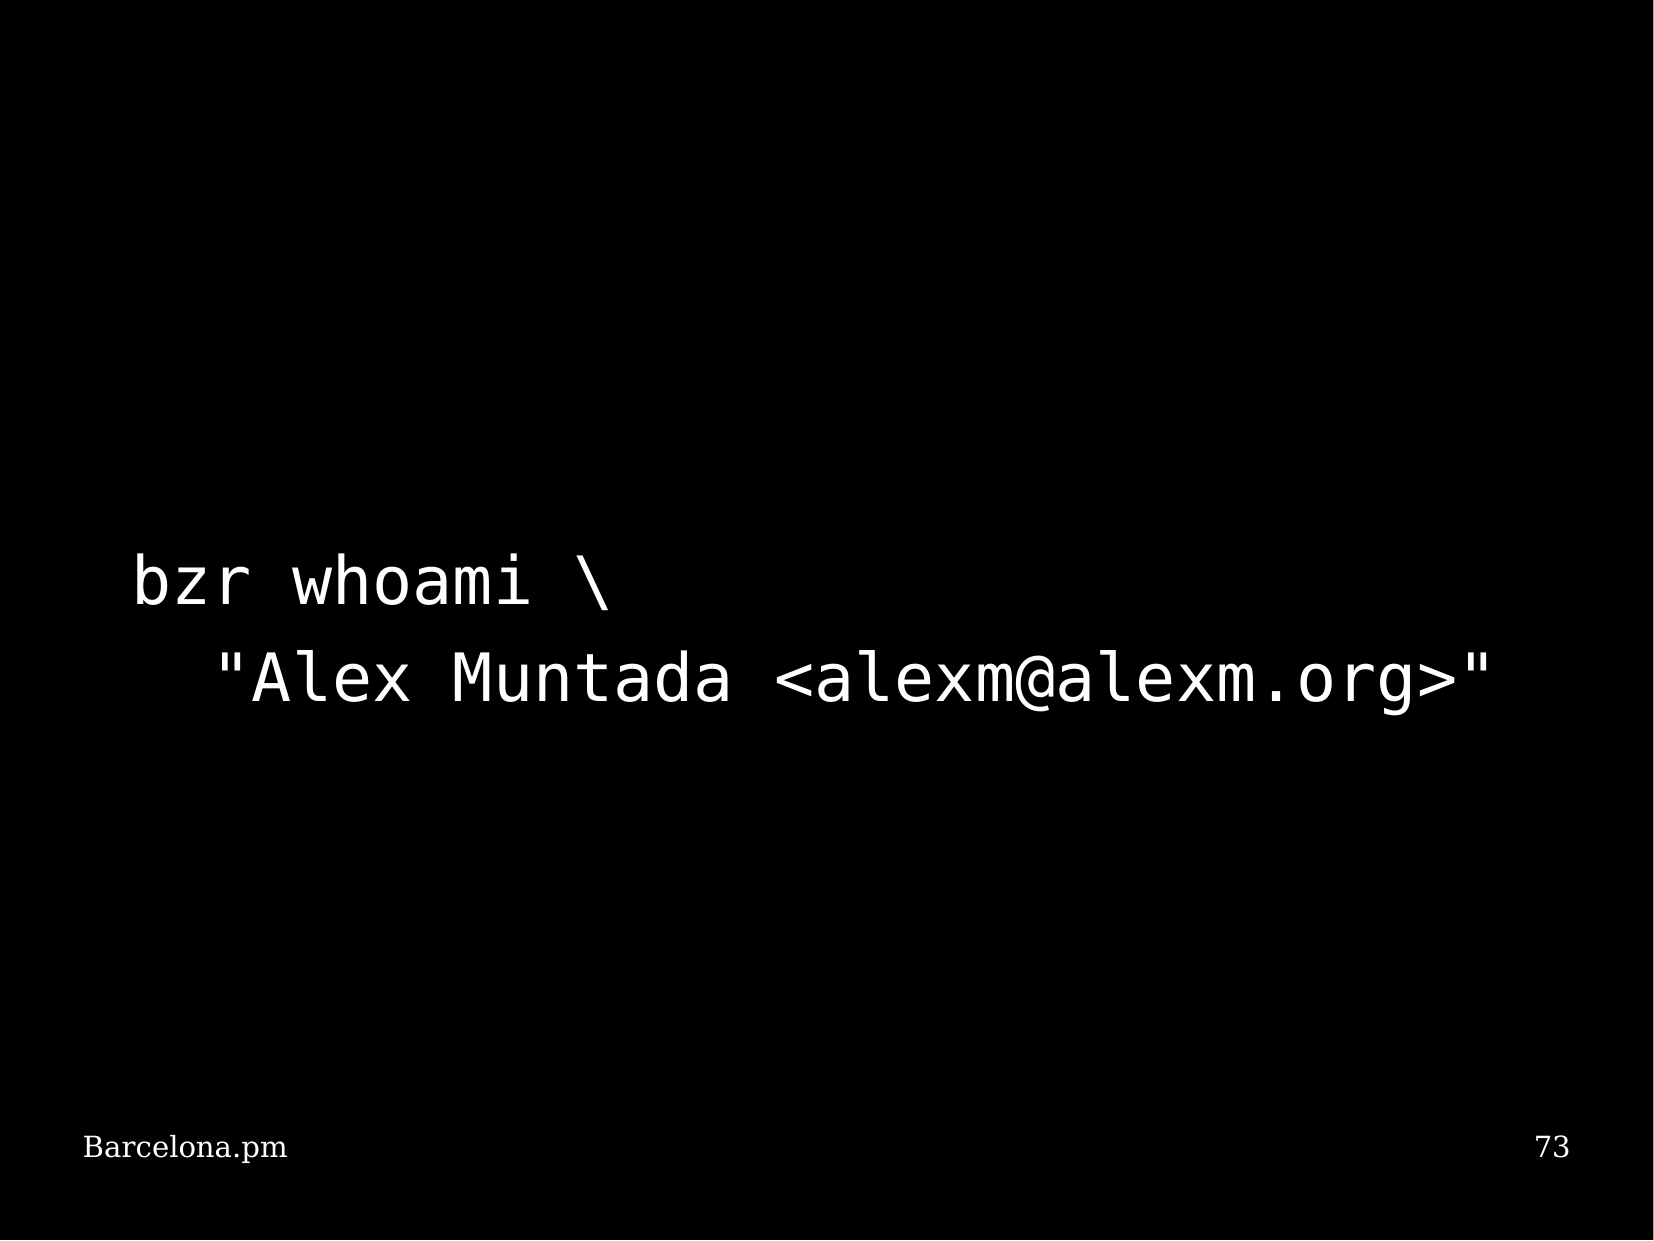

# bzr whoami \ "Alex Muntada <alexm@alexm.org>"
Barcelona.pm
73